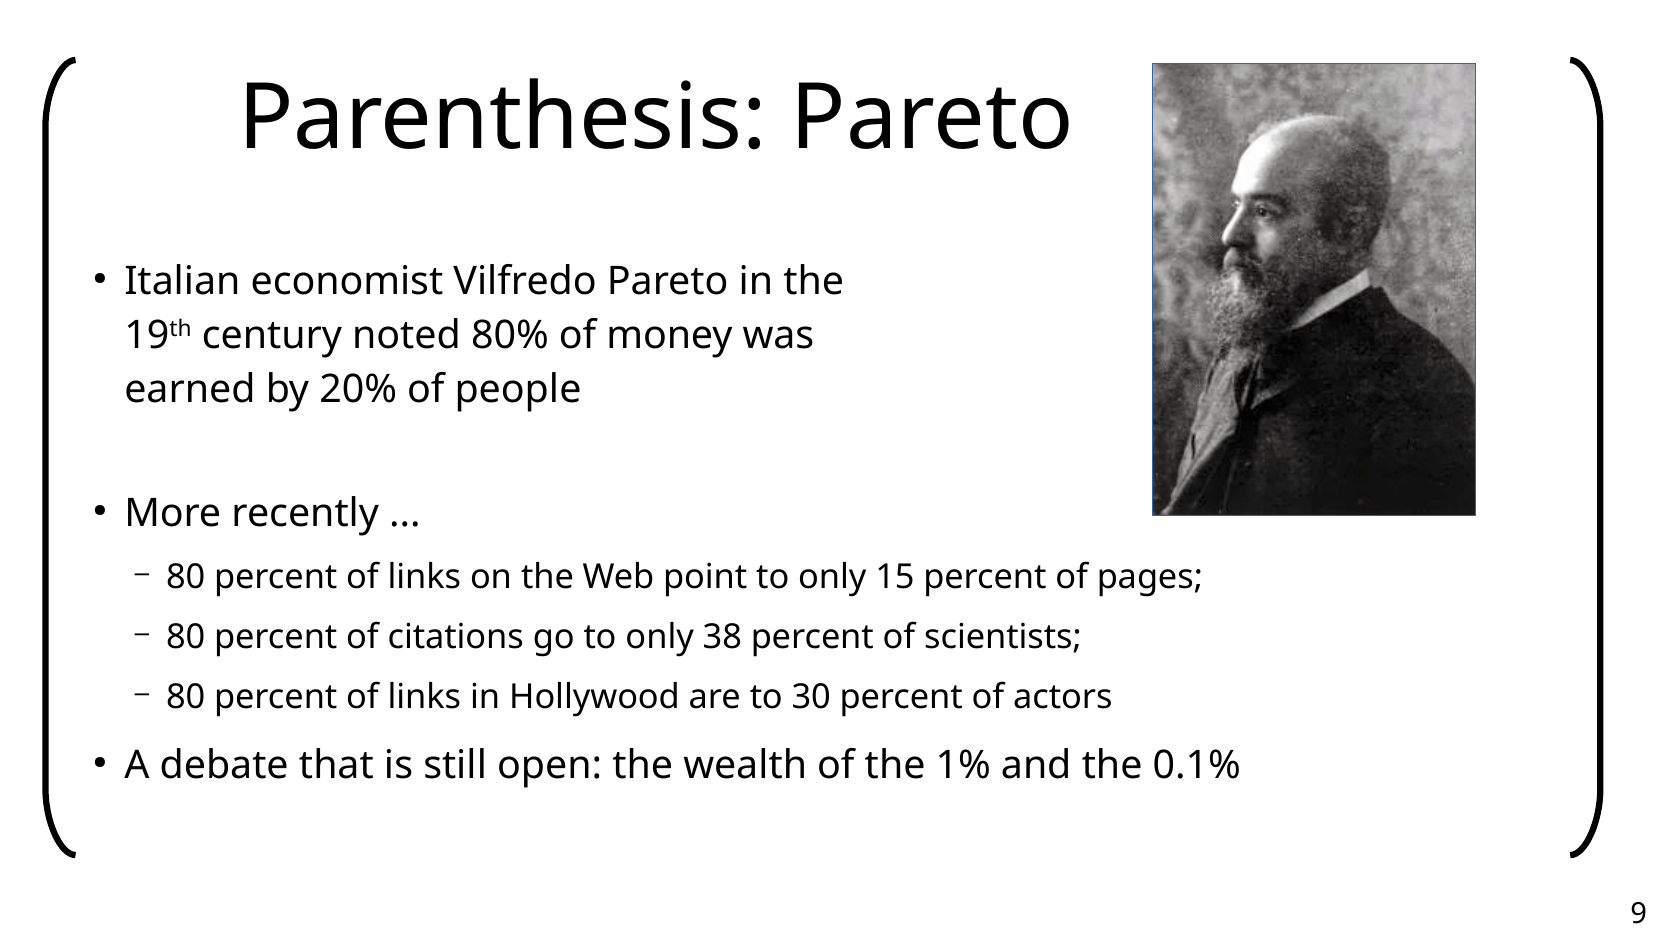

# Parenthesis: Pareto
Italian economist Vilfredo Pareto in the
19th century noted 80% of money was
earned by 20% of people
More recently ...
80 percent of links on the Web point to only 15 percent of pages;
80 percent of citations go to only 38 percent of scientists;
80 percent of links in Hollywood are to 30 percent of actors
A debate that is still open: the wealth of the 1% and the 0.1%
9